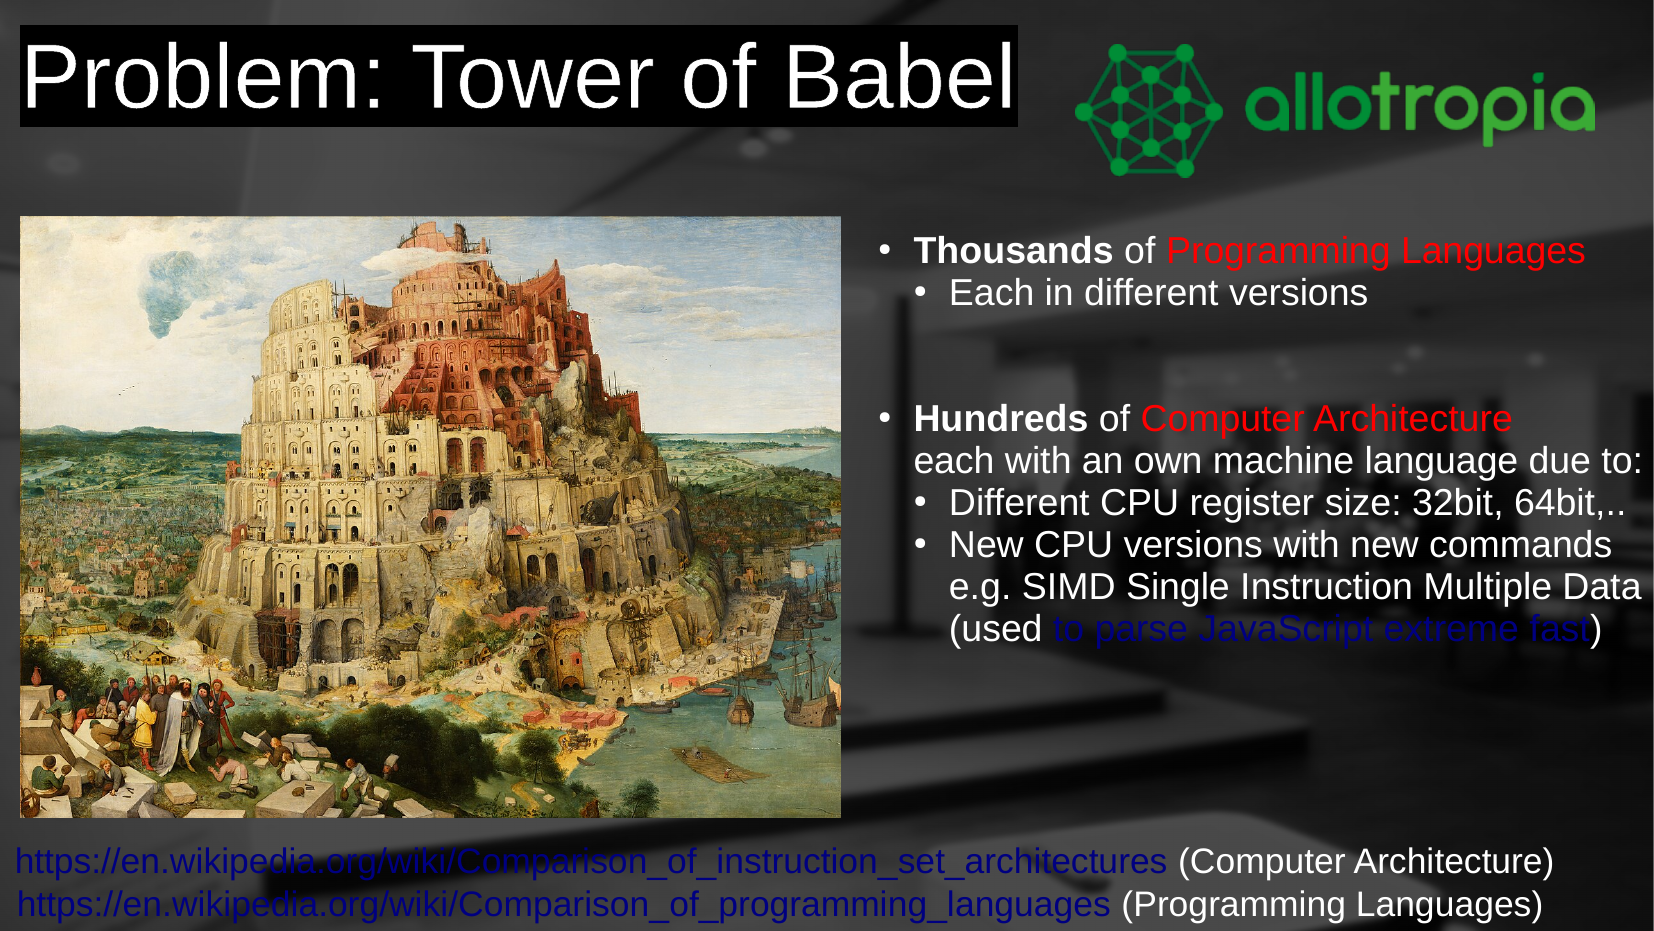

# Problem: Tower of Babel
Thousands of Programming Languages
Each in different versions
Hundreds of Computer Architecture
each with an own machine language due to:
Different CPU register size: 32bit, 64bit,..
New CPU versions with new commands
e.g. SIMD Single Instruction Multiple Data
(used to parse JavaScript extreme fast)
https://en.wikipedia.org/wiki/Comparison_of_instruction_set_architectures (Computer Architecture)
https://en.wikipedia.org/wiki/Comparison_of_programming_languages (Programming Languages)